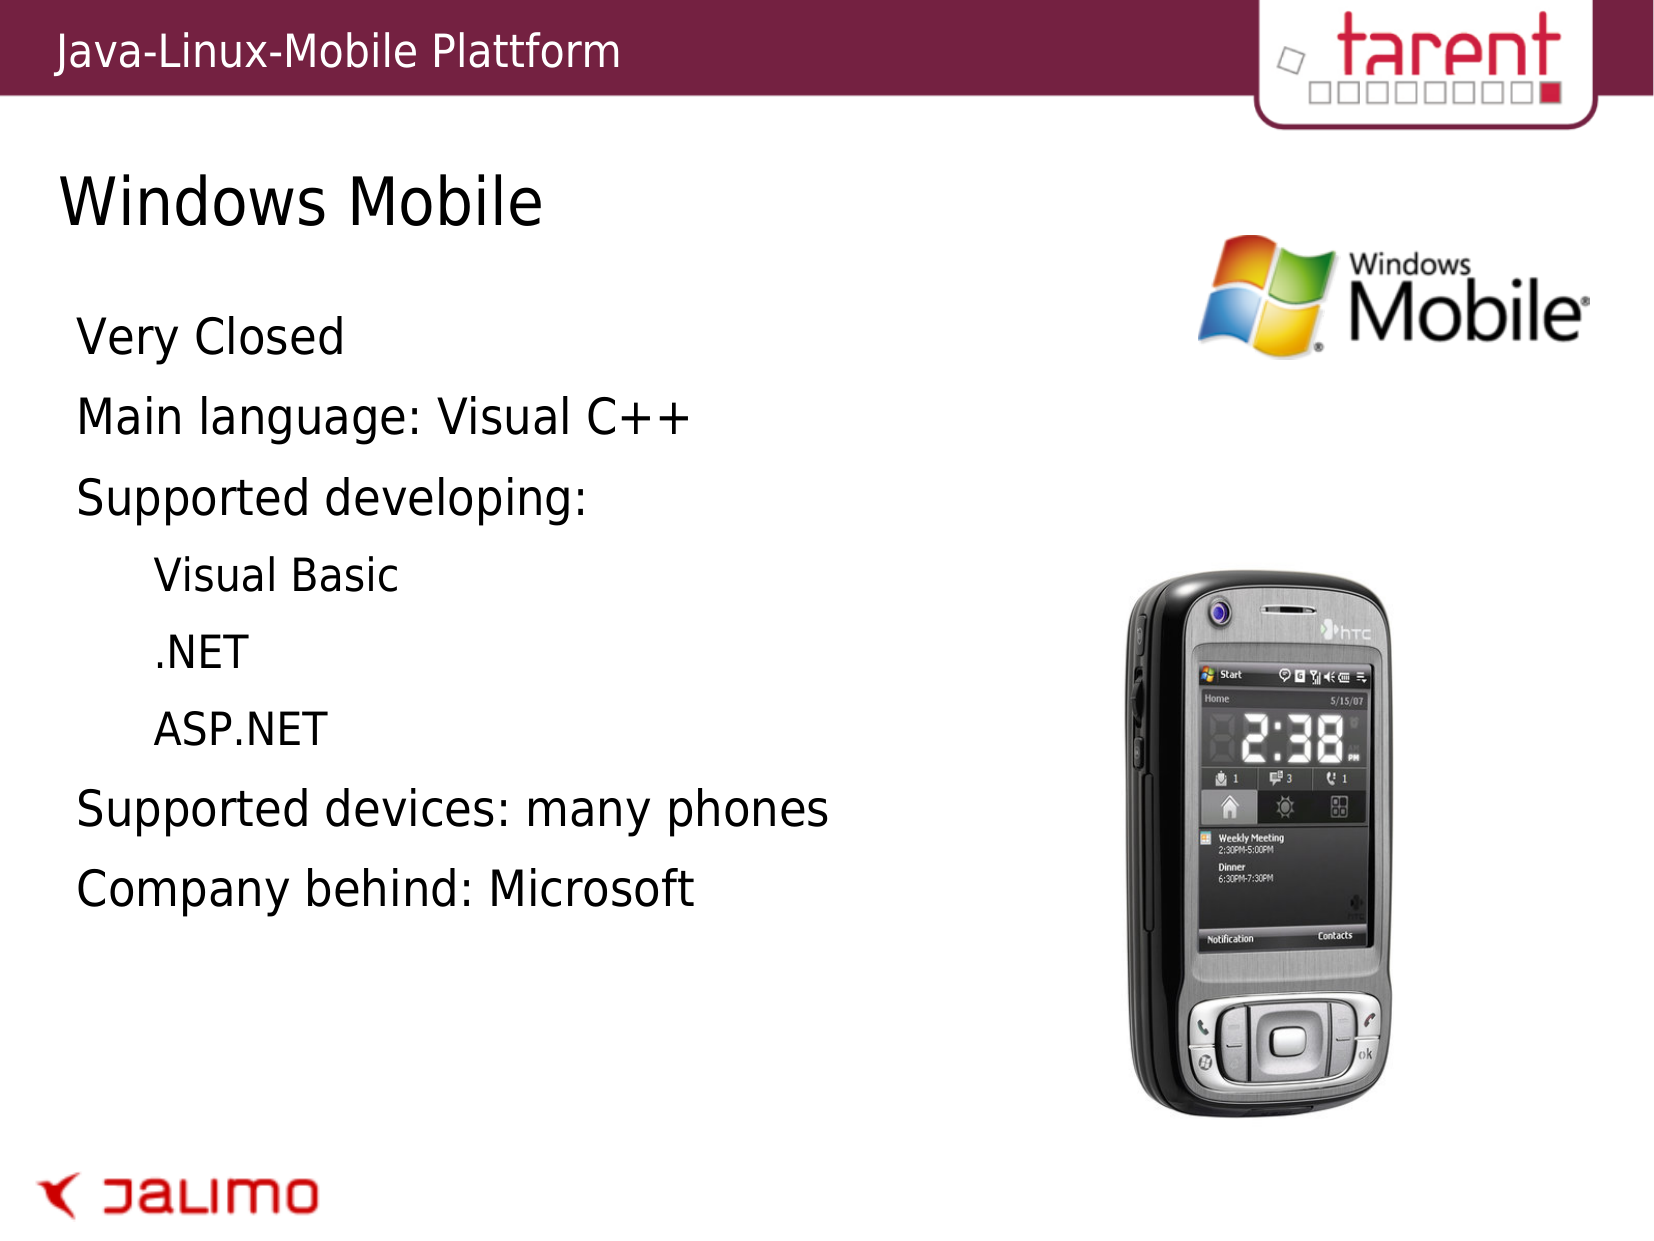

# Windows Mobile
Very Closed
Main language: Visual C++
Supported developing:
Visual Basic
.NET
ASP.NET
Supported devices: many phones
Company behind: Microsoft